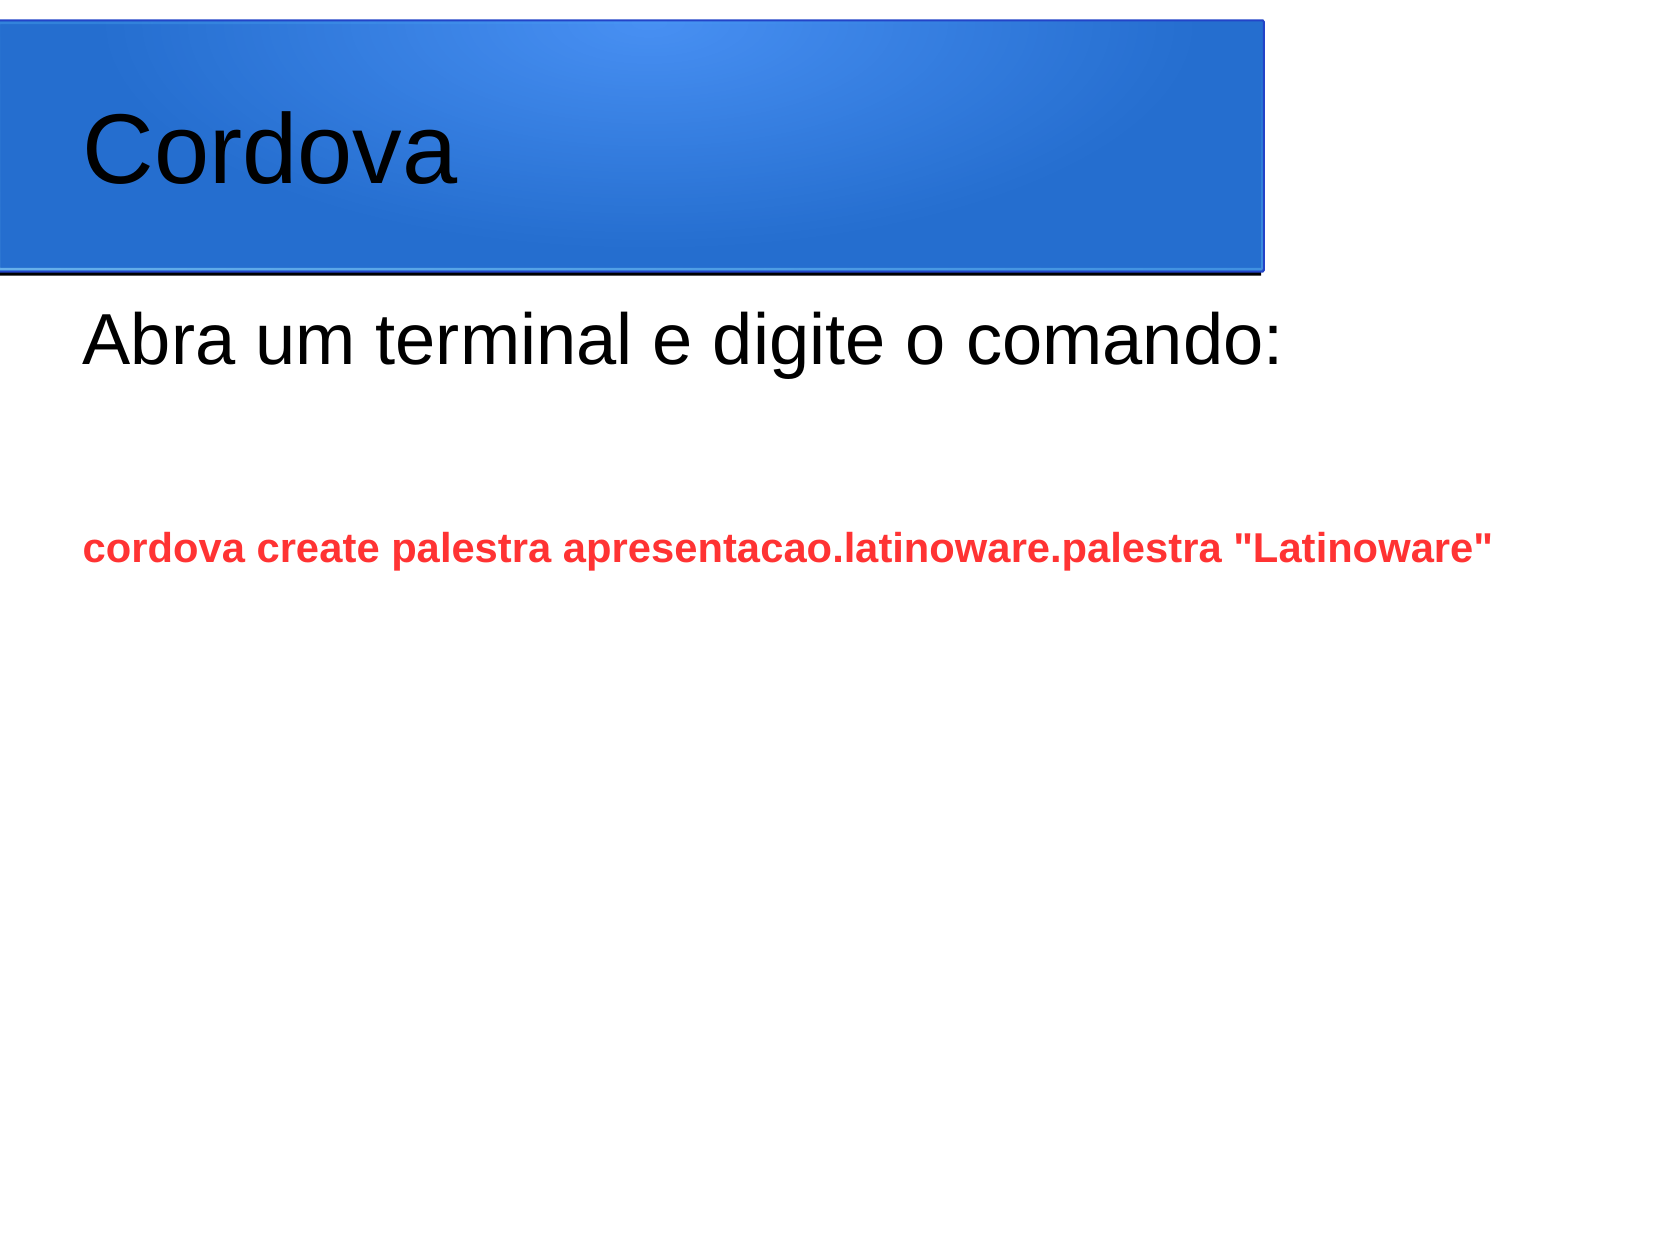

# Cordova
Abra um terminal e digite o comando:
cordova create palestra apresentacao.latinoware.palestra "Latinoware"